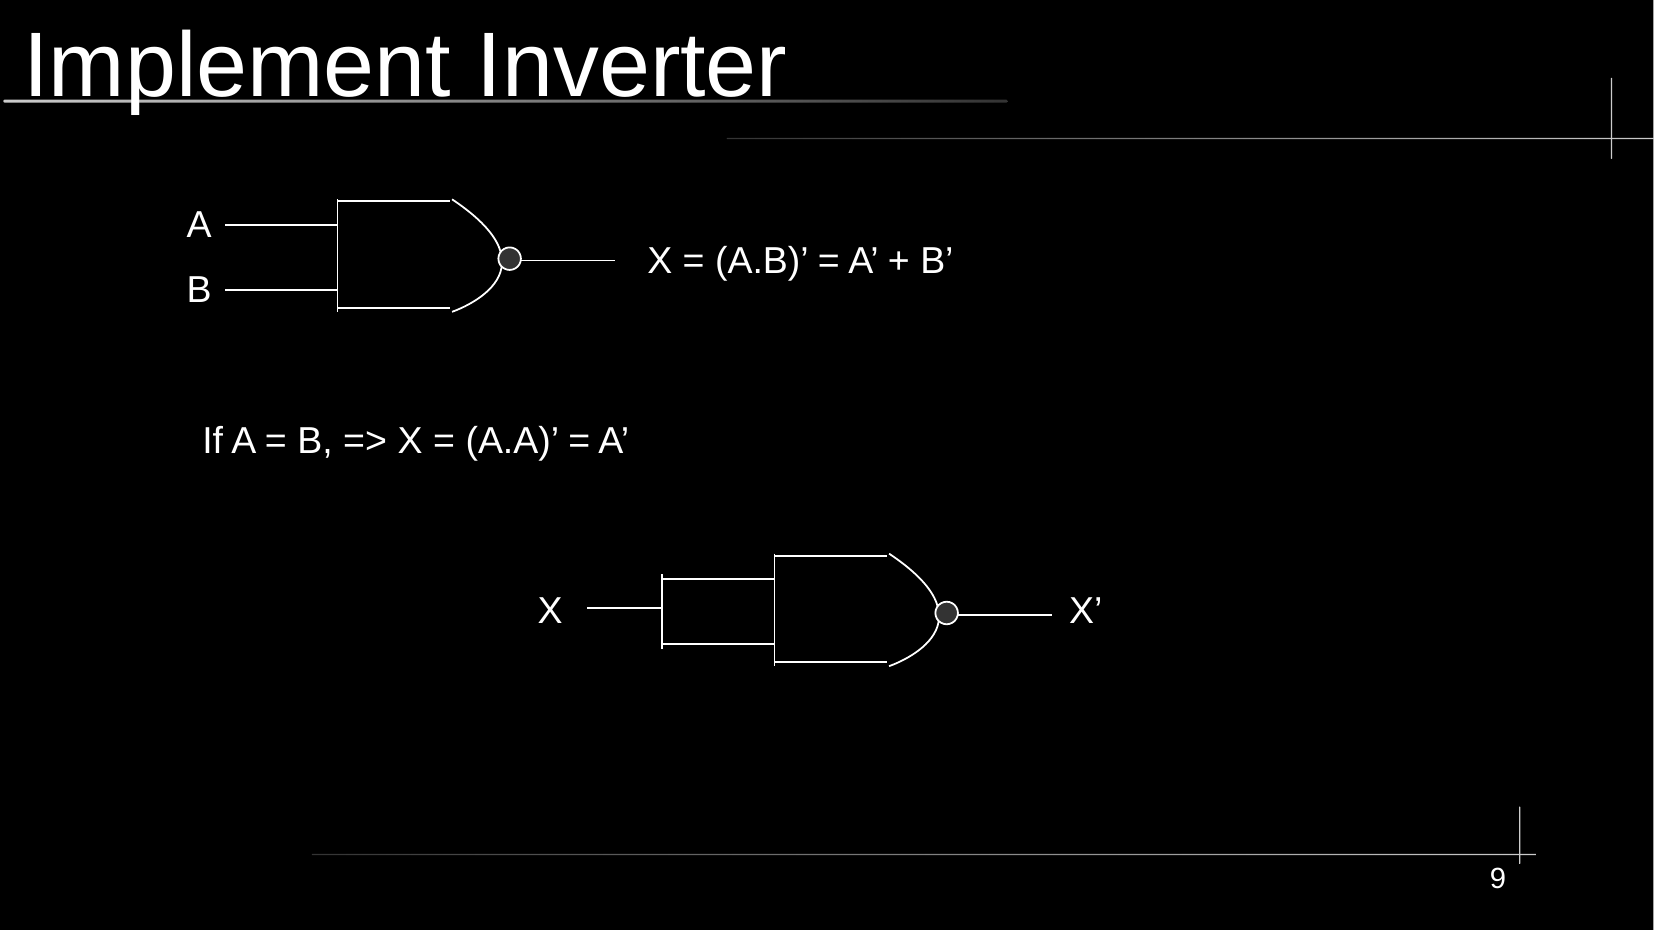

# Implement Inverter
A
X = (A.B)’ = A’ + B’
B
If A = B, => X = (A.A)’ = A’
X
X’
9